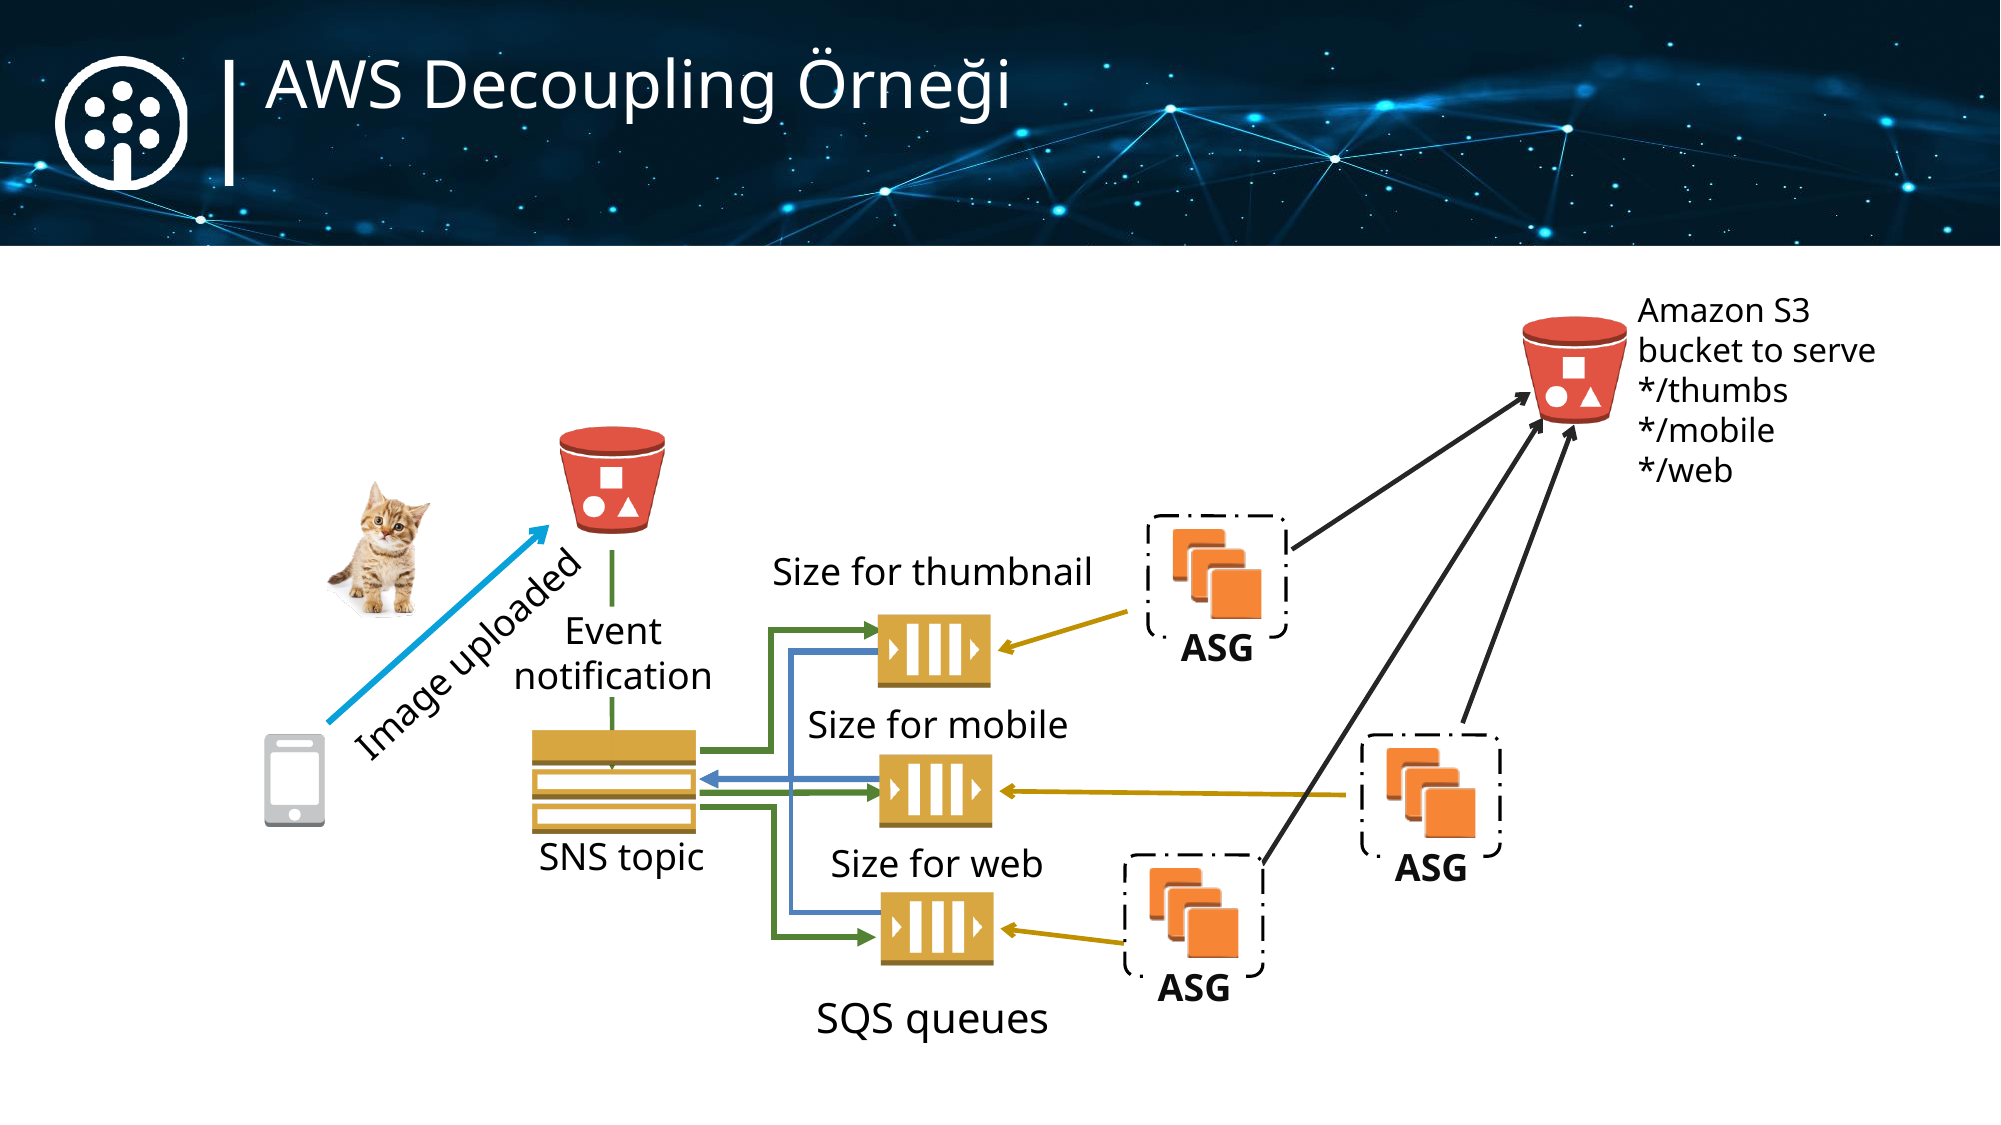

AWS Decoupling Örneği
Amazon S3 bucket to serve
*/thumbs
*/mobile
*/web
Image uploaded
ASG
ASG
ASG
Size for thumbnail
Event
notification
Size for mobile
SNS topic
Size for web
SQS queues